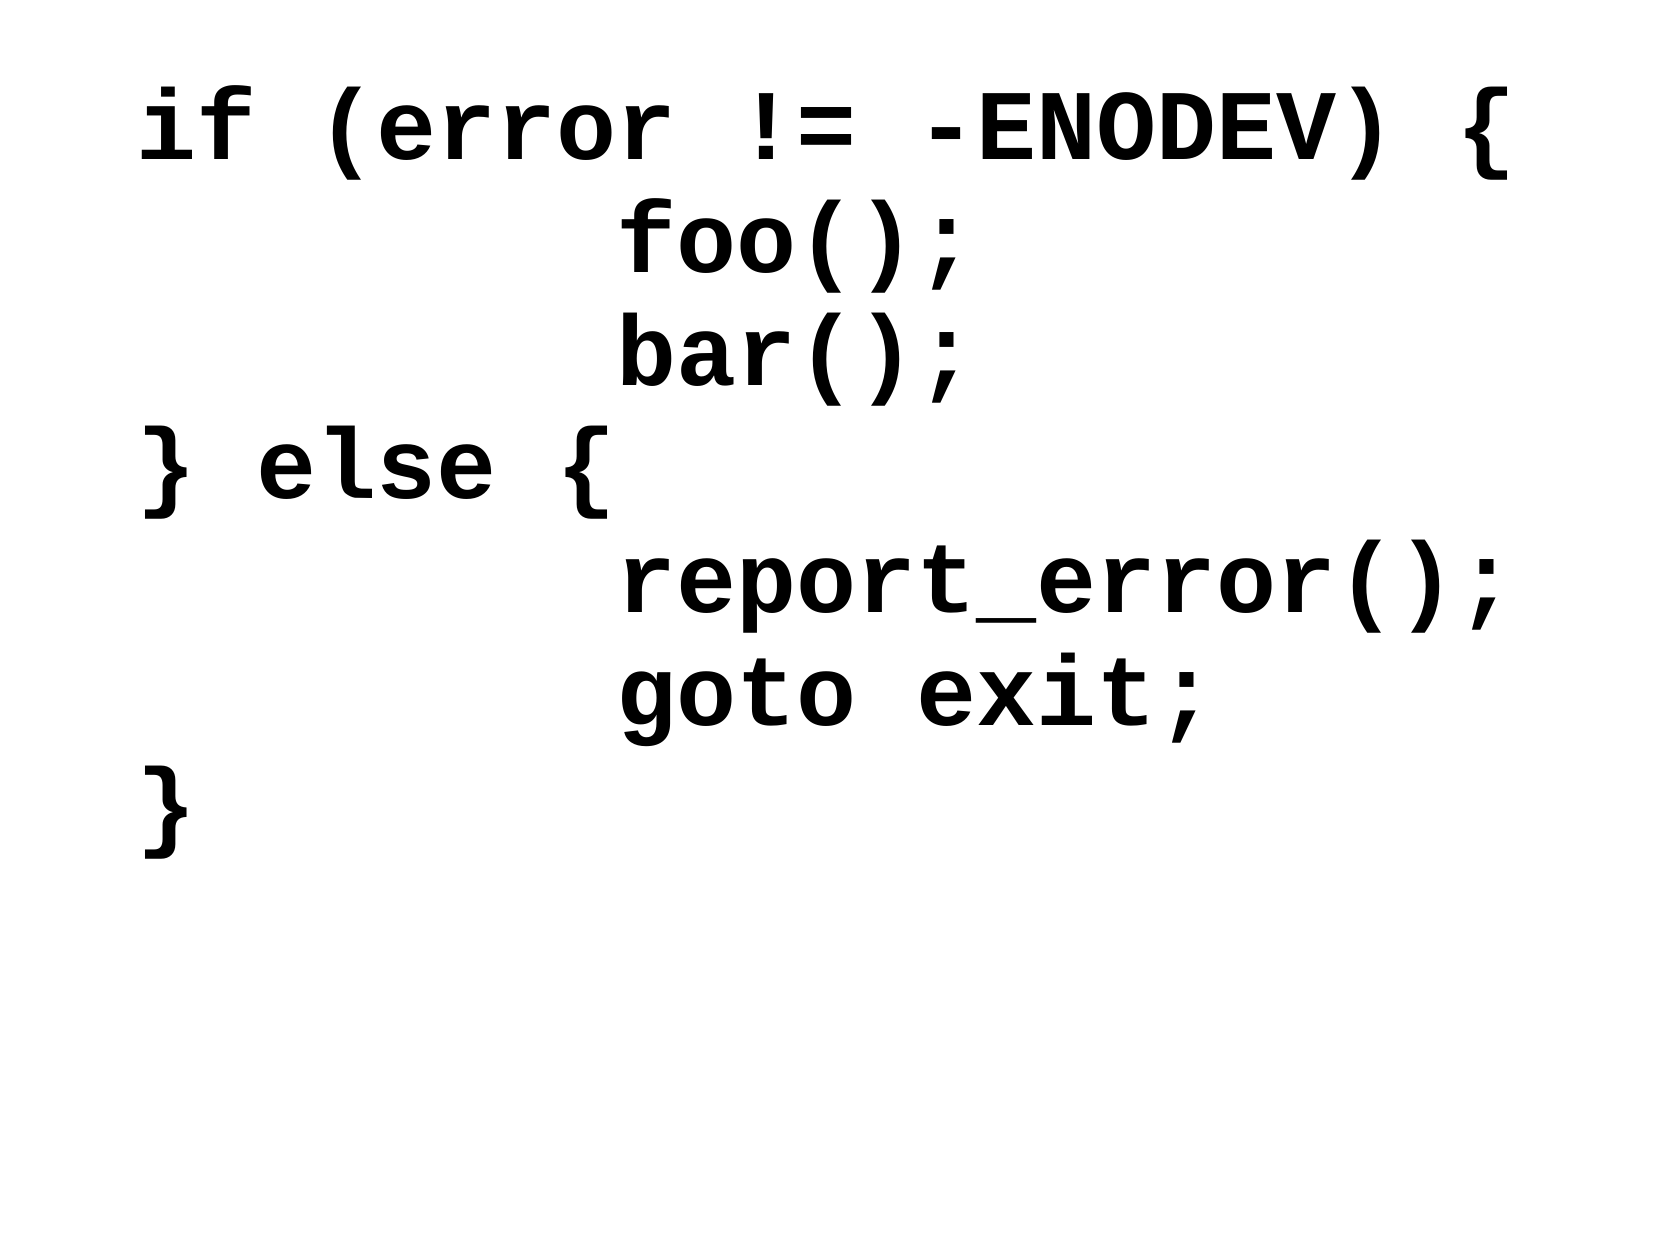

if (error != -ENODEV) {
 foo();
 bar();
} else {
 report_error();
 goto exit;
}
if (error != -ENODEV) {
 foo();
 bar();
}